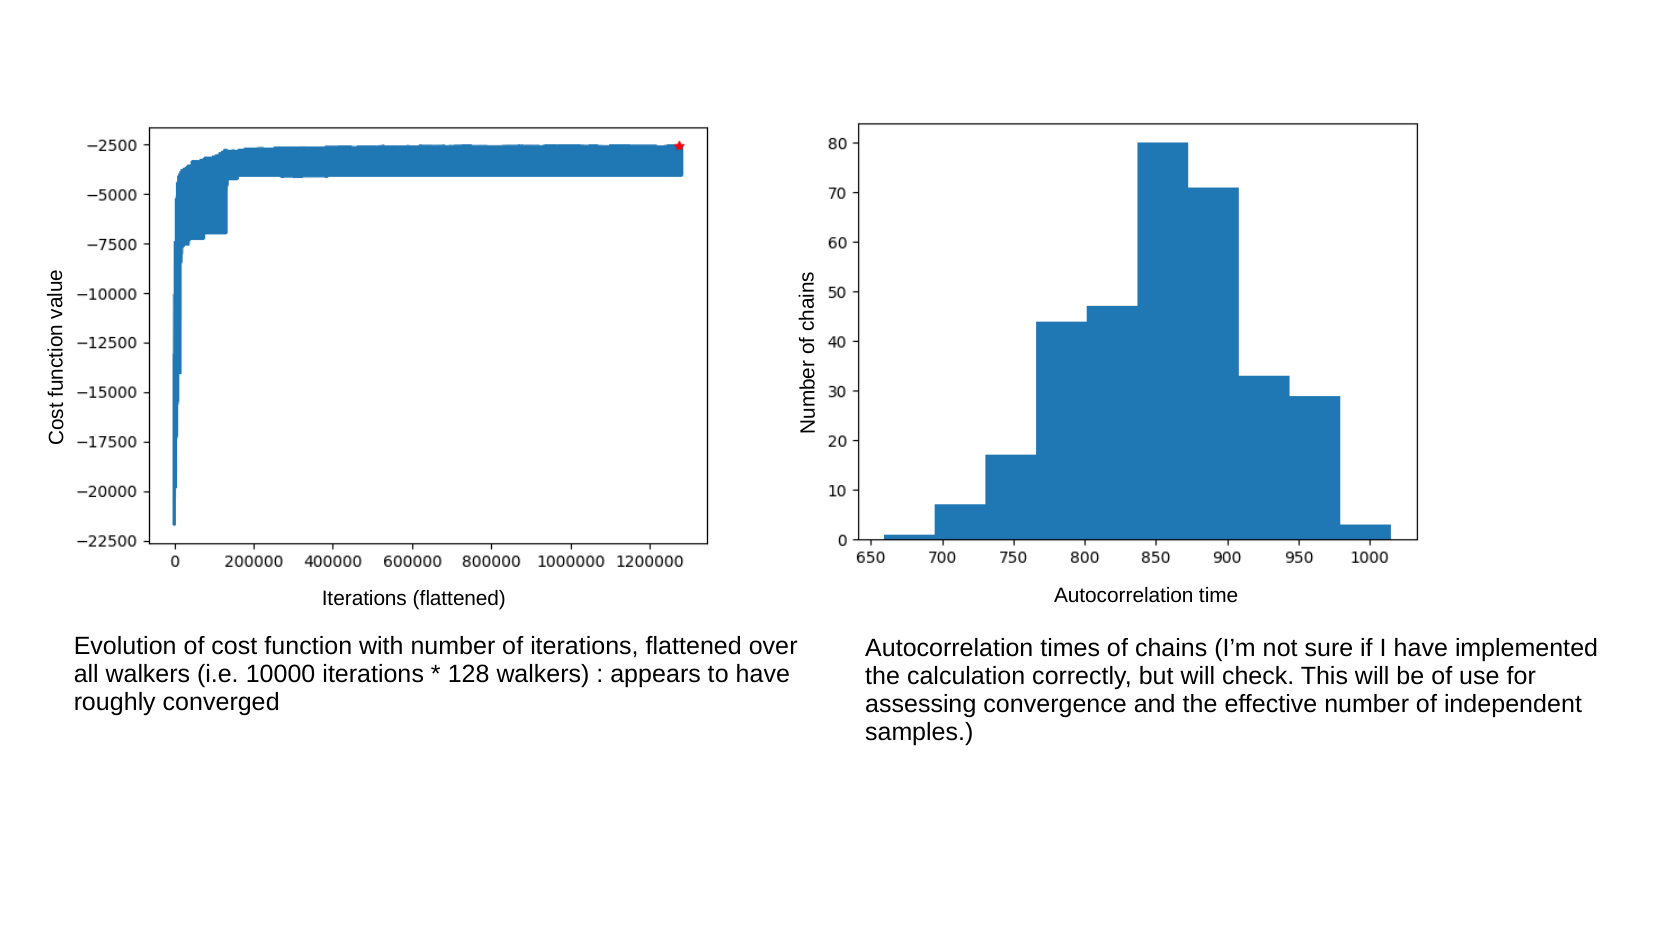

Number of chains
Cost function value
Autocorrelation time
Iterations (flattened)
Evolution of cost function with number of iterations, flattened over all walkers (i.e. 10000 iterations * 128 walkers) : appears to have roughly converged
Autocorrelation times of chains (I’m not sure if I have implemented the calculation correctly, but will check. This will be of use for assessing convergence and the effective number of independent samples.)